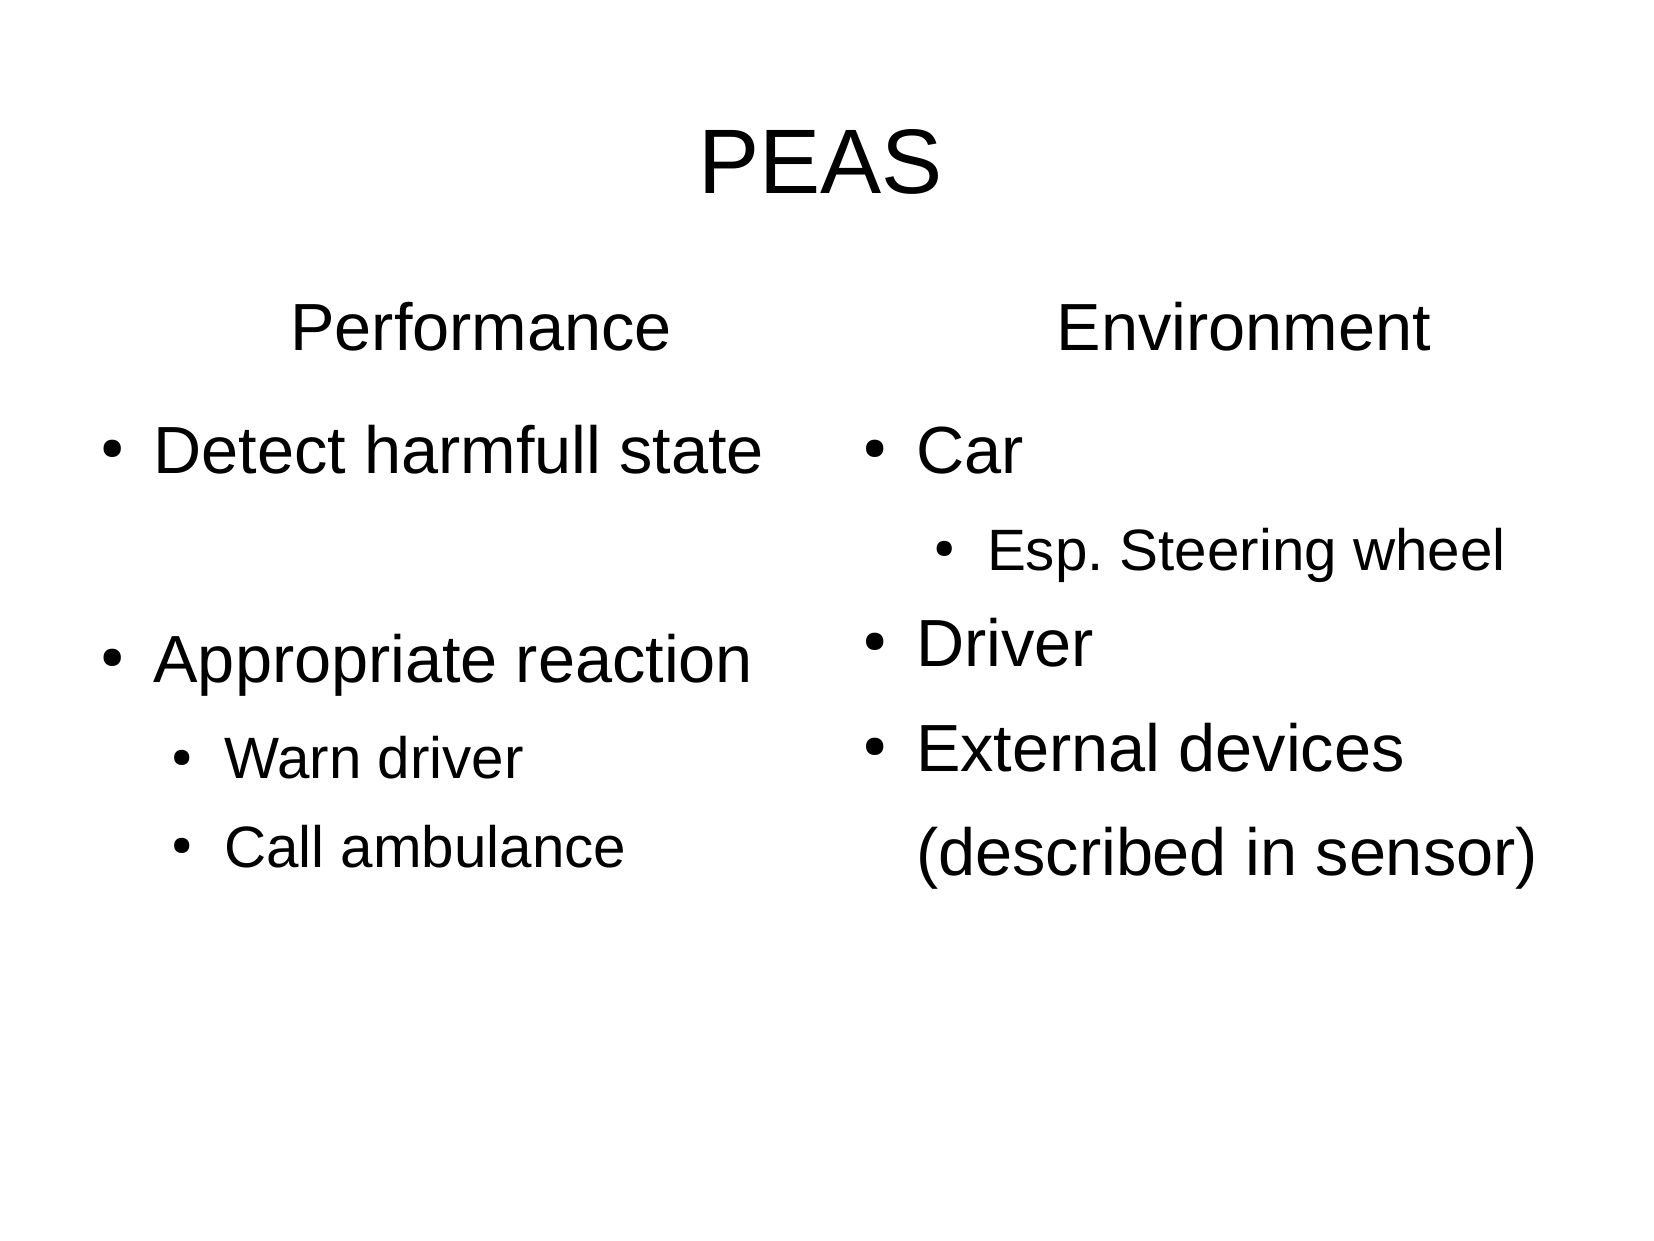

# PEAS
Performance
Environment
Detect harmfull state
Appropriate reaction
Warn driver
Call ambulance
Car
Esp. Steering wheel
Driver
External devices
(described in sensor)